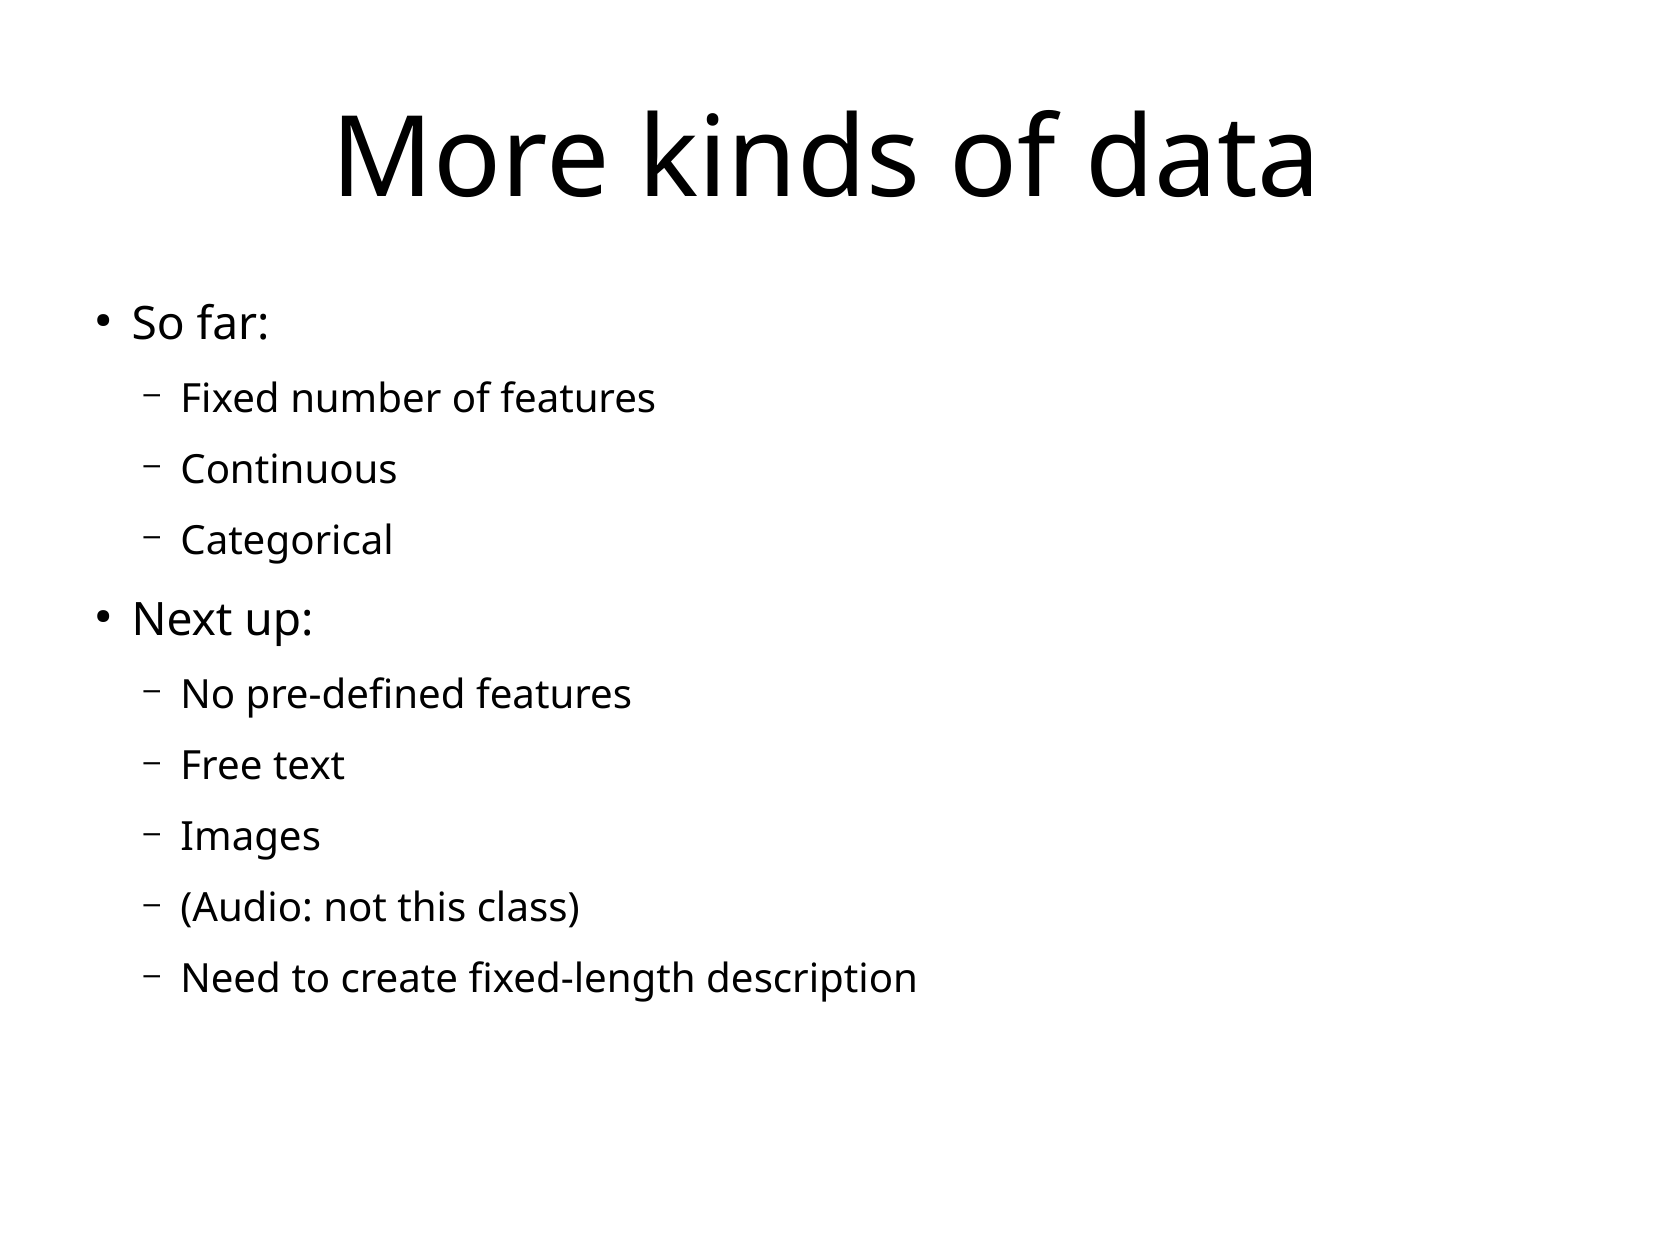

# More kinds of data
So far:
Fixed number of features
Continuous
Categorical
Next up:
No pre-defined features
Free text
Images
(Audio: not this class)
Need to create fixed-length description